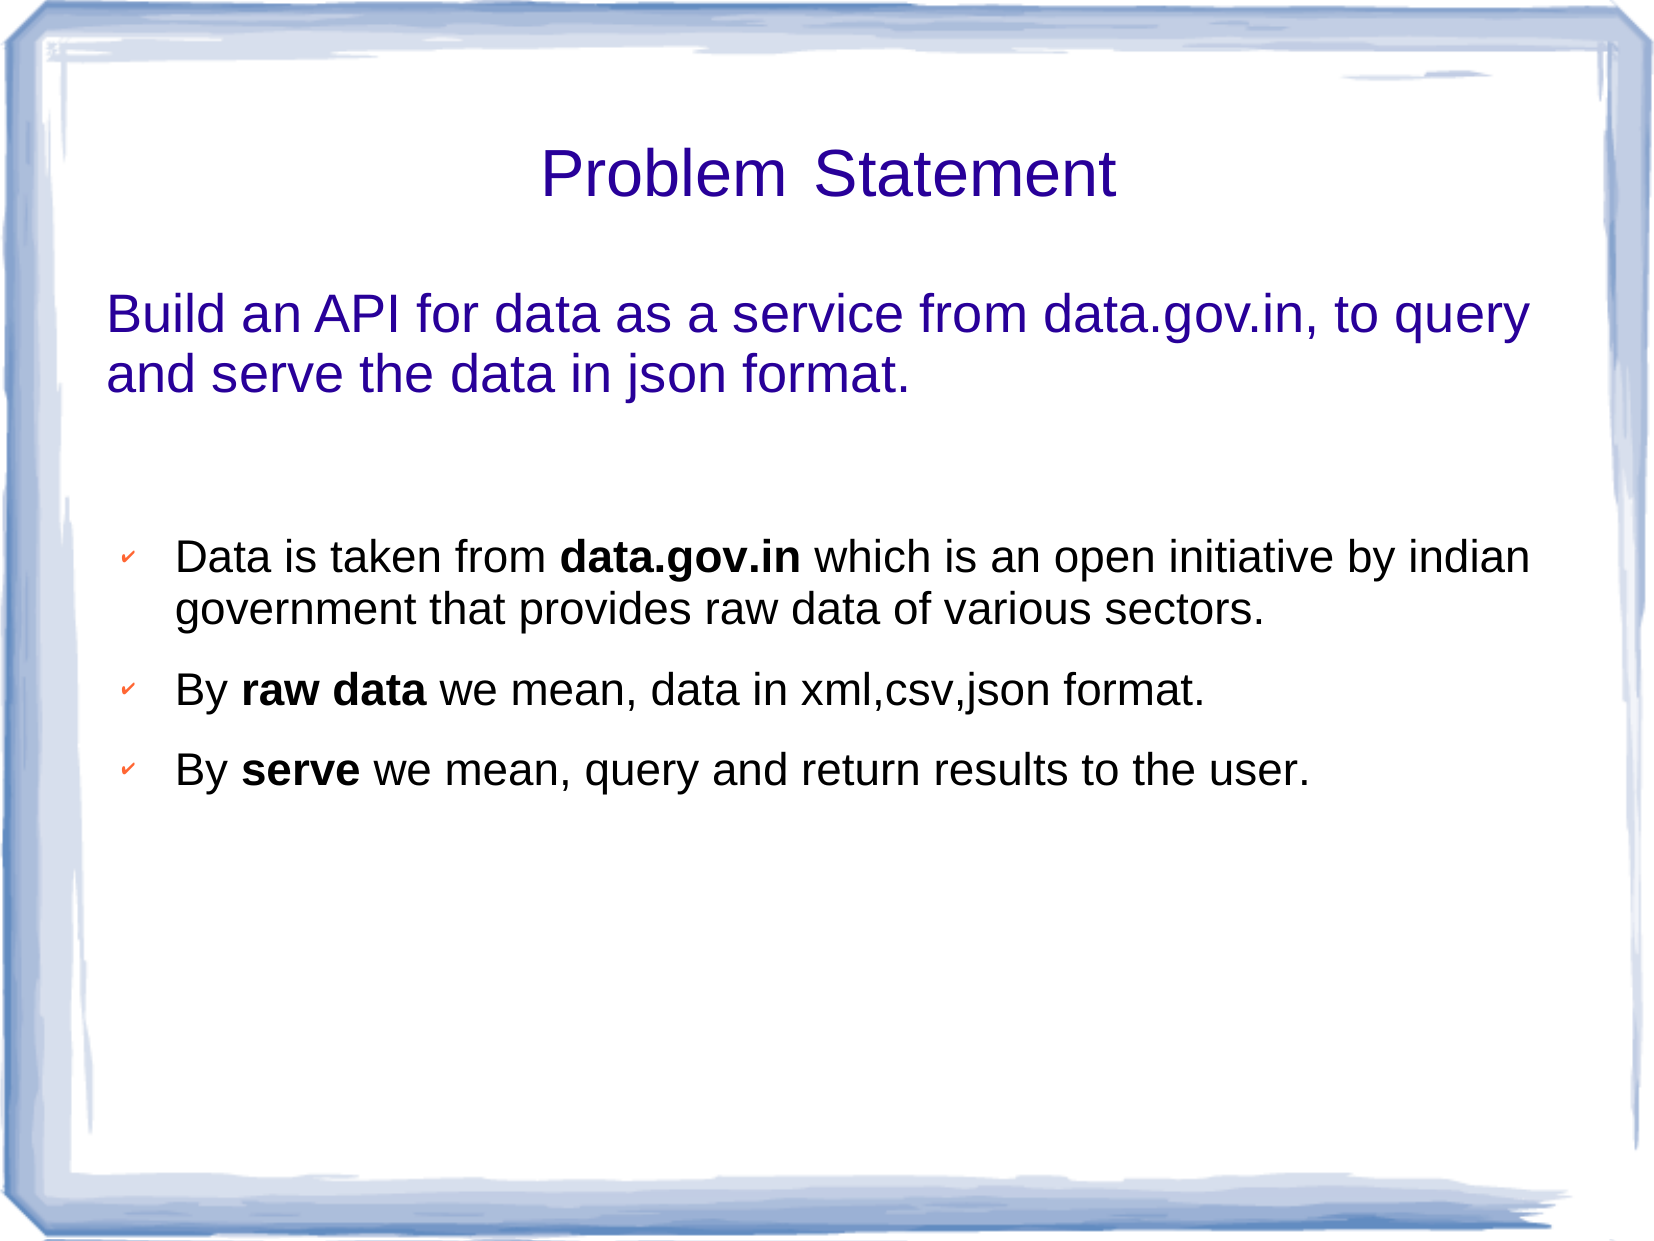

Problem Statement
Build an API for data as a service from data.gov.in, to query and serve the data in json format.
Data is taken from data.gov.in which is an open initiative by indian government that provides raw data of various sectors.
By raw data we mean, data in xml,csv,json format.
By serve we mean, query and return results to the user.
#